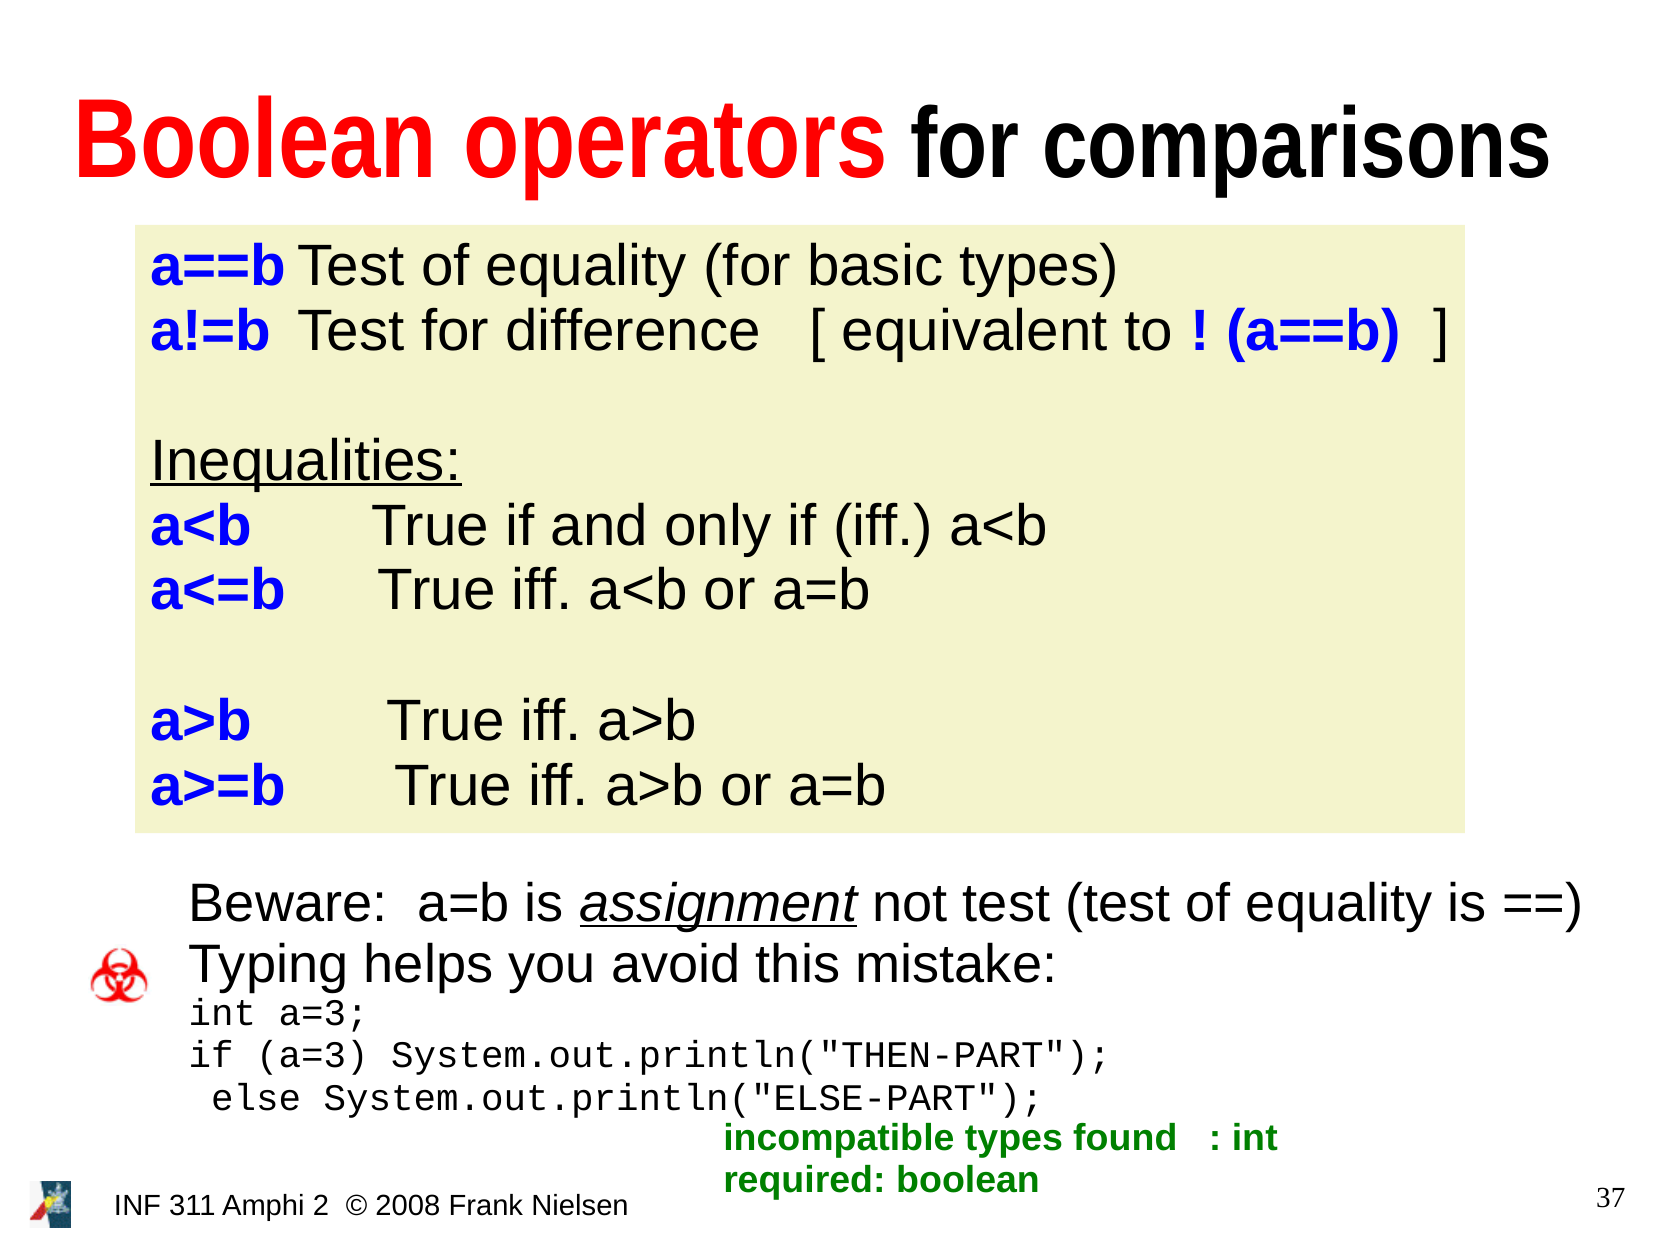

Boolean operators for comparisons
a==b	Test of equality (for basic types)
a!=b 	Test for difference [ equivalent to ! (a==b) ]
Inequalities:
a<b		True if and only if (iff.) a<b
a<=b	 True iff. a<b or a=b
a>b		 True iff. a>b
a>=b	 True iff. a>b or a=b
Beware: a=b is assignment not test (test of equality is ==)
Typing helps you avoid this mistake:
int a=3;
if (a=3) System.out.println("THEN-PART");
 else System.out.println("ELSE-PART");
incompatible types found : int
required: boolean